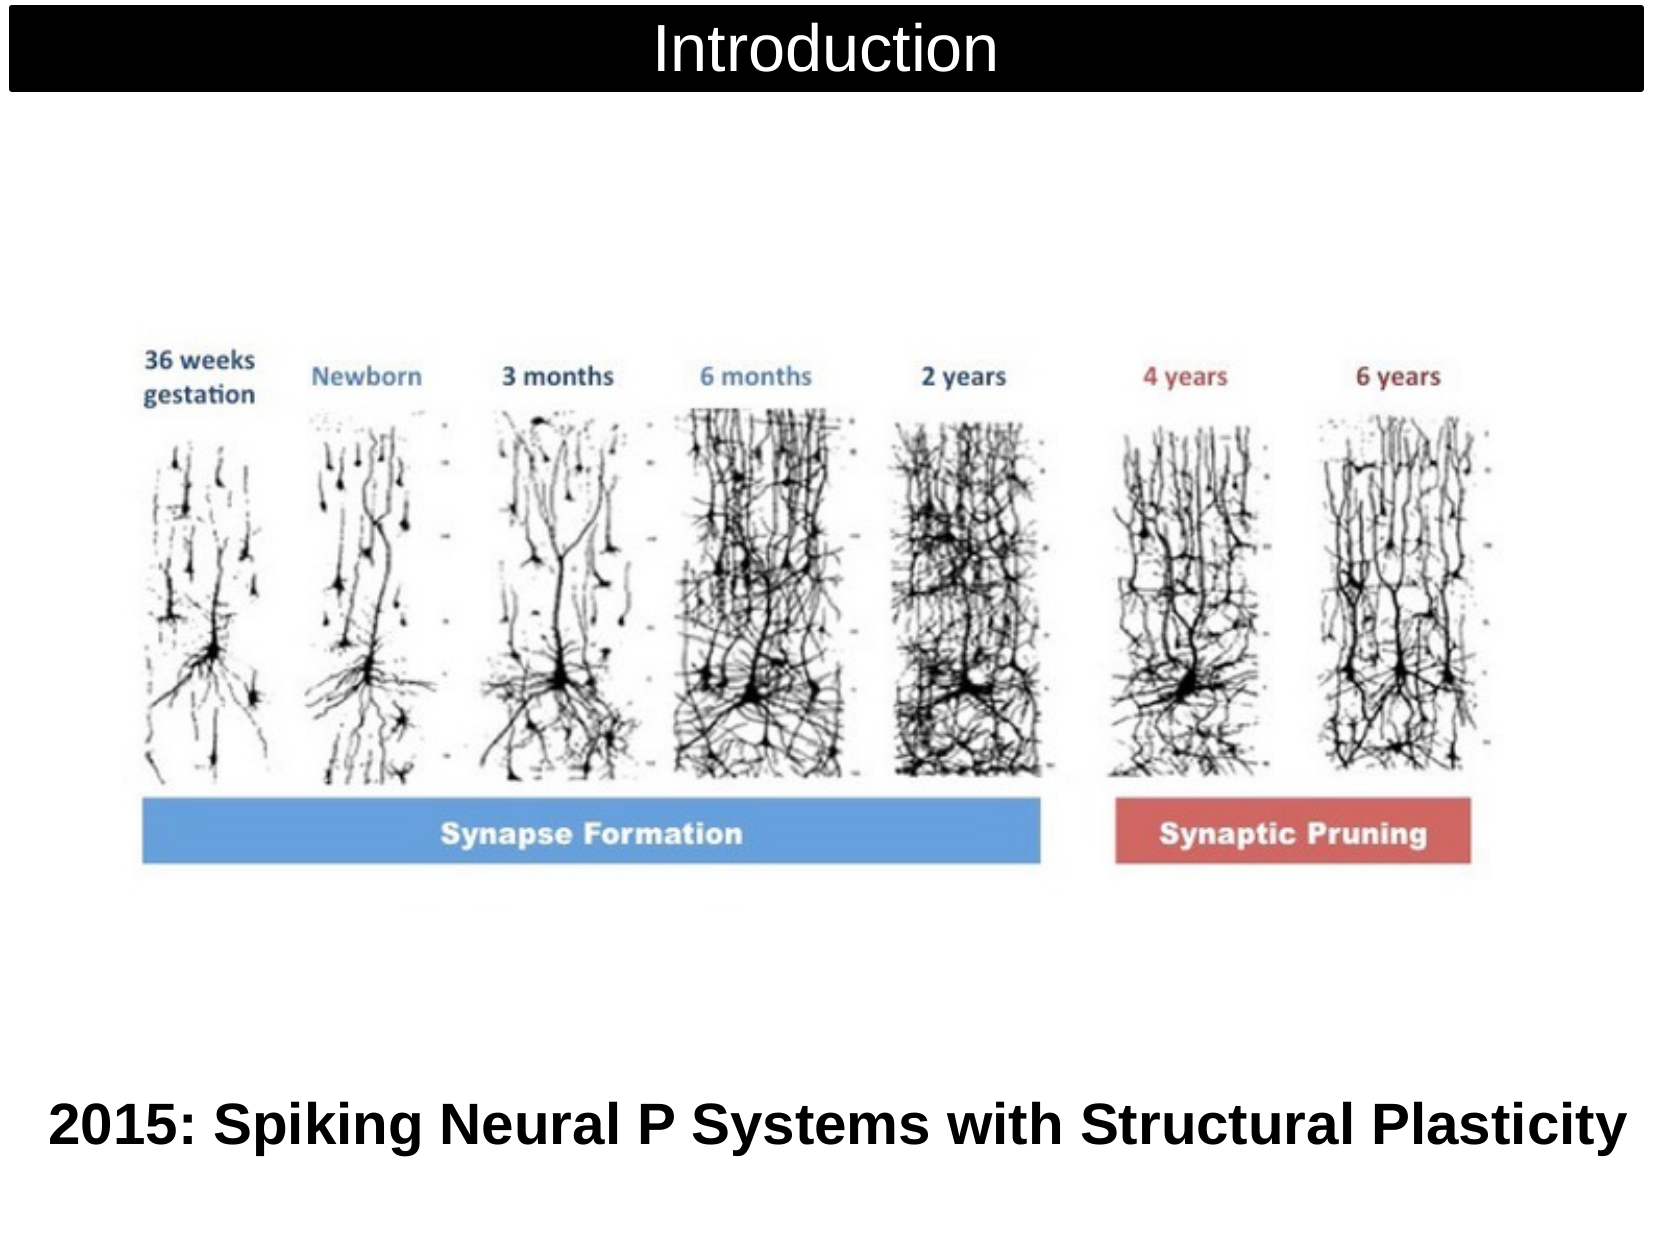

# Introduction
2015: Spiking Neural P Systems with Structural Plasticity